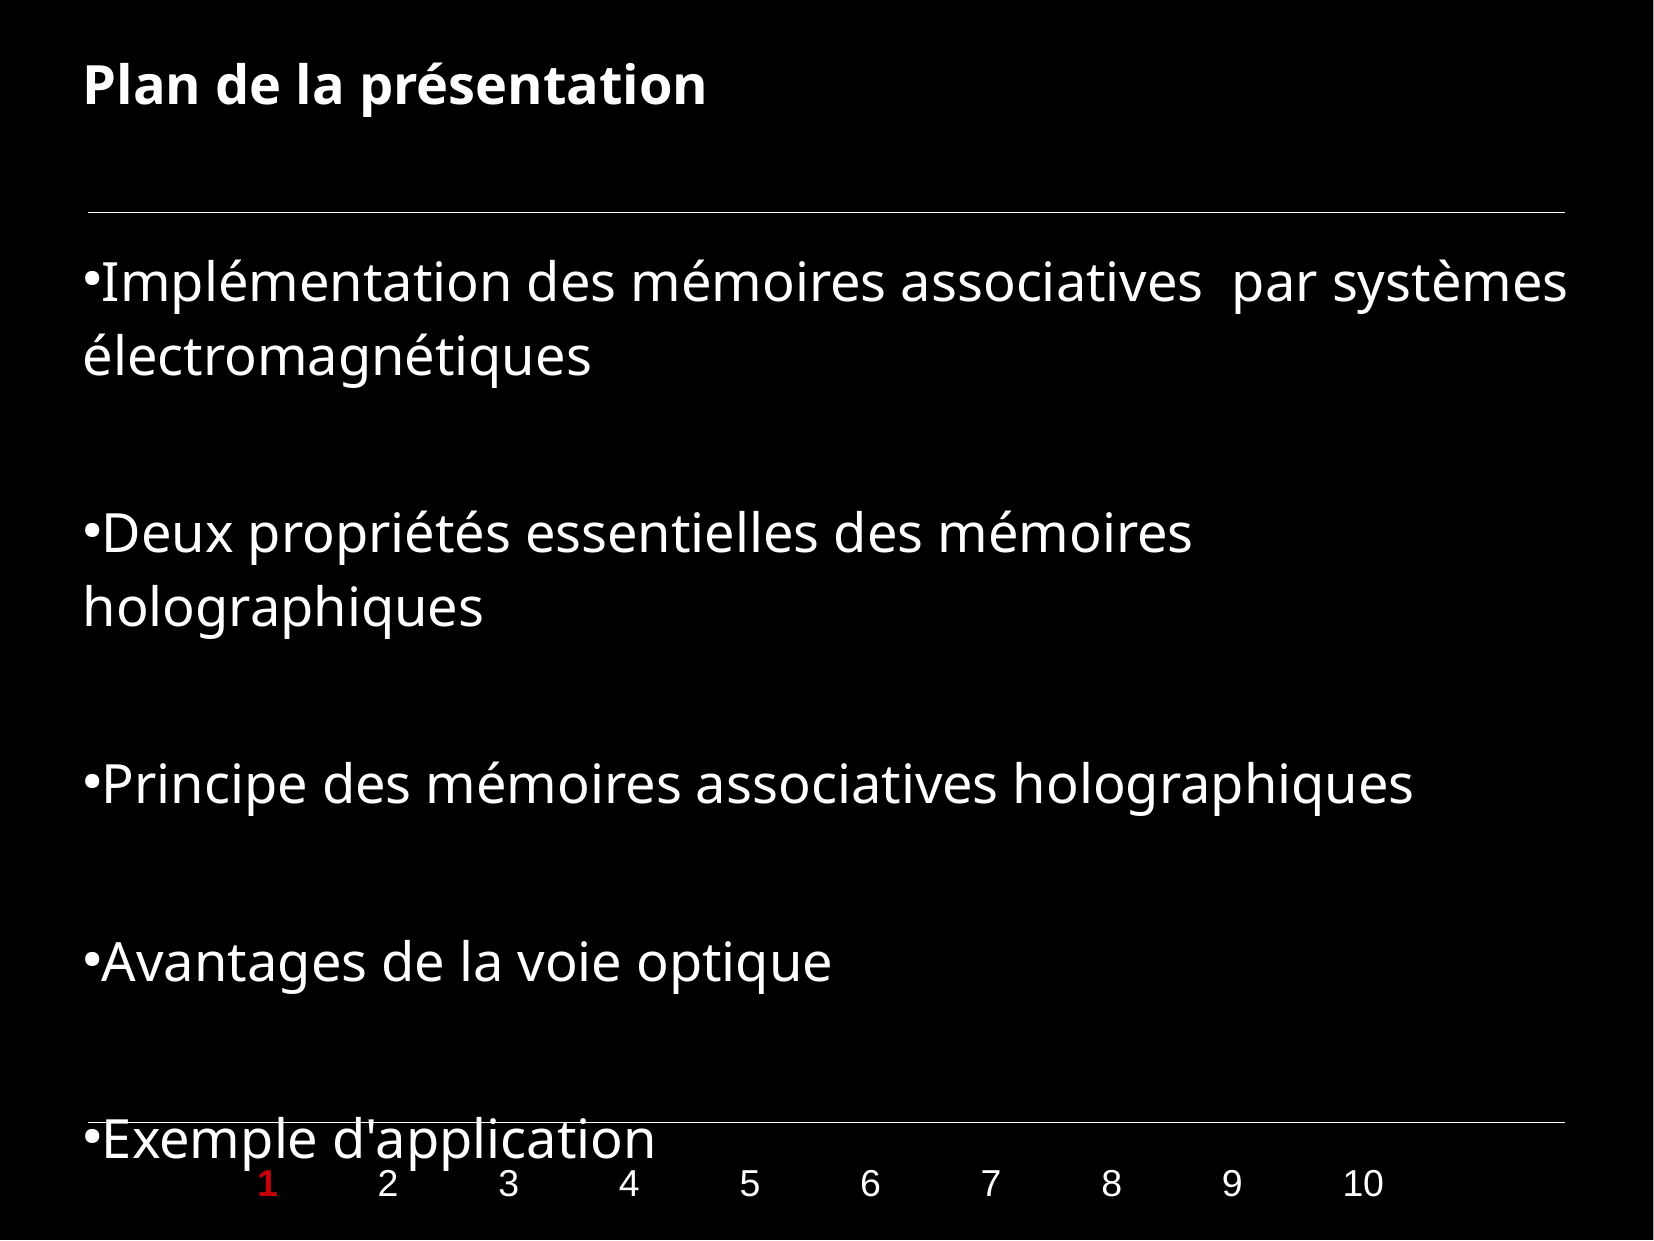

# Plan de la présentation
Implémentation des mémoires associatives par systèmes électromagnétiques
Deux propriétés essentielles des mémoires holographiques
Principe des mémoires associatives holographiques
Avantages de la voie optique
Exemple d'application
1
2
3
4
5
6
7
8
9
10